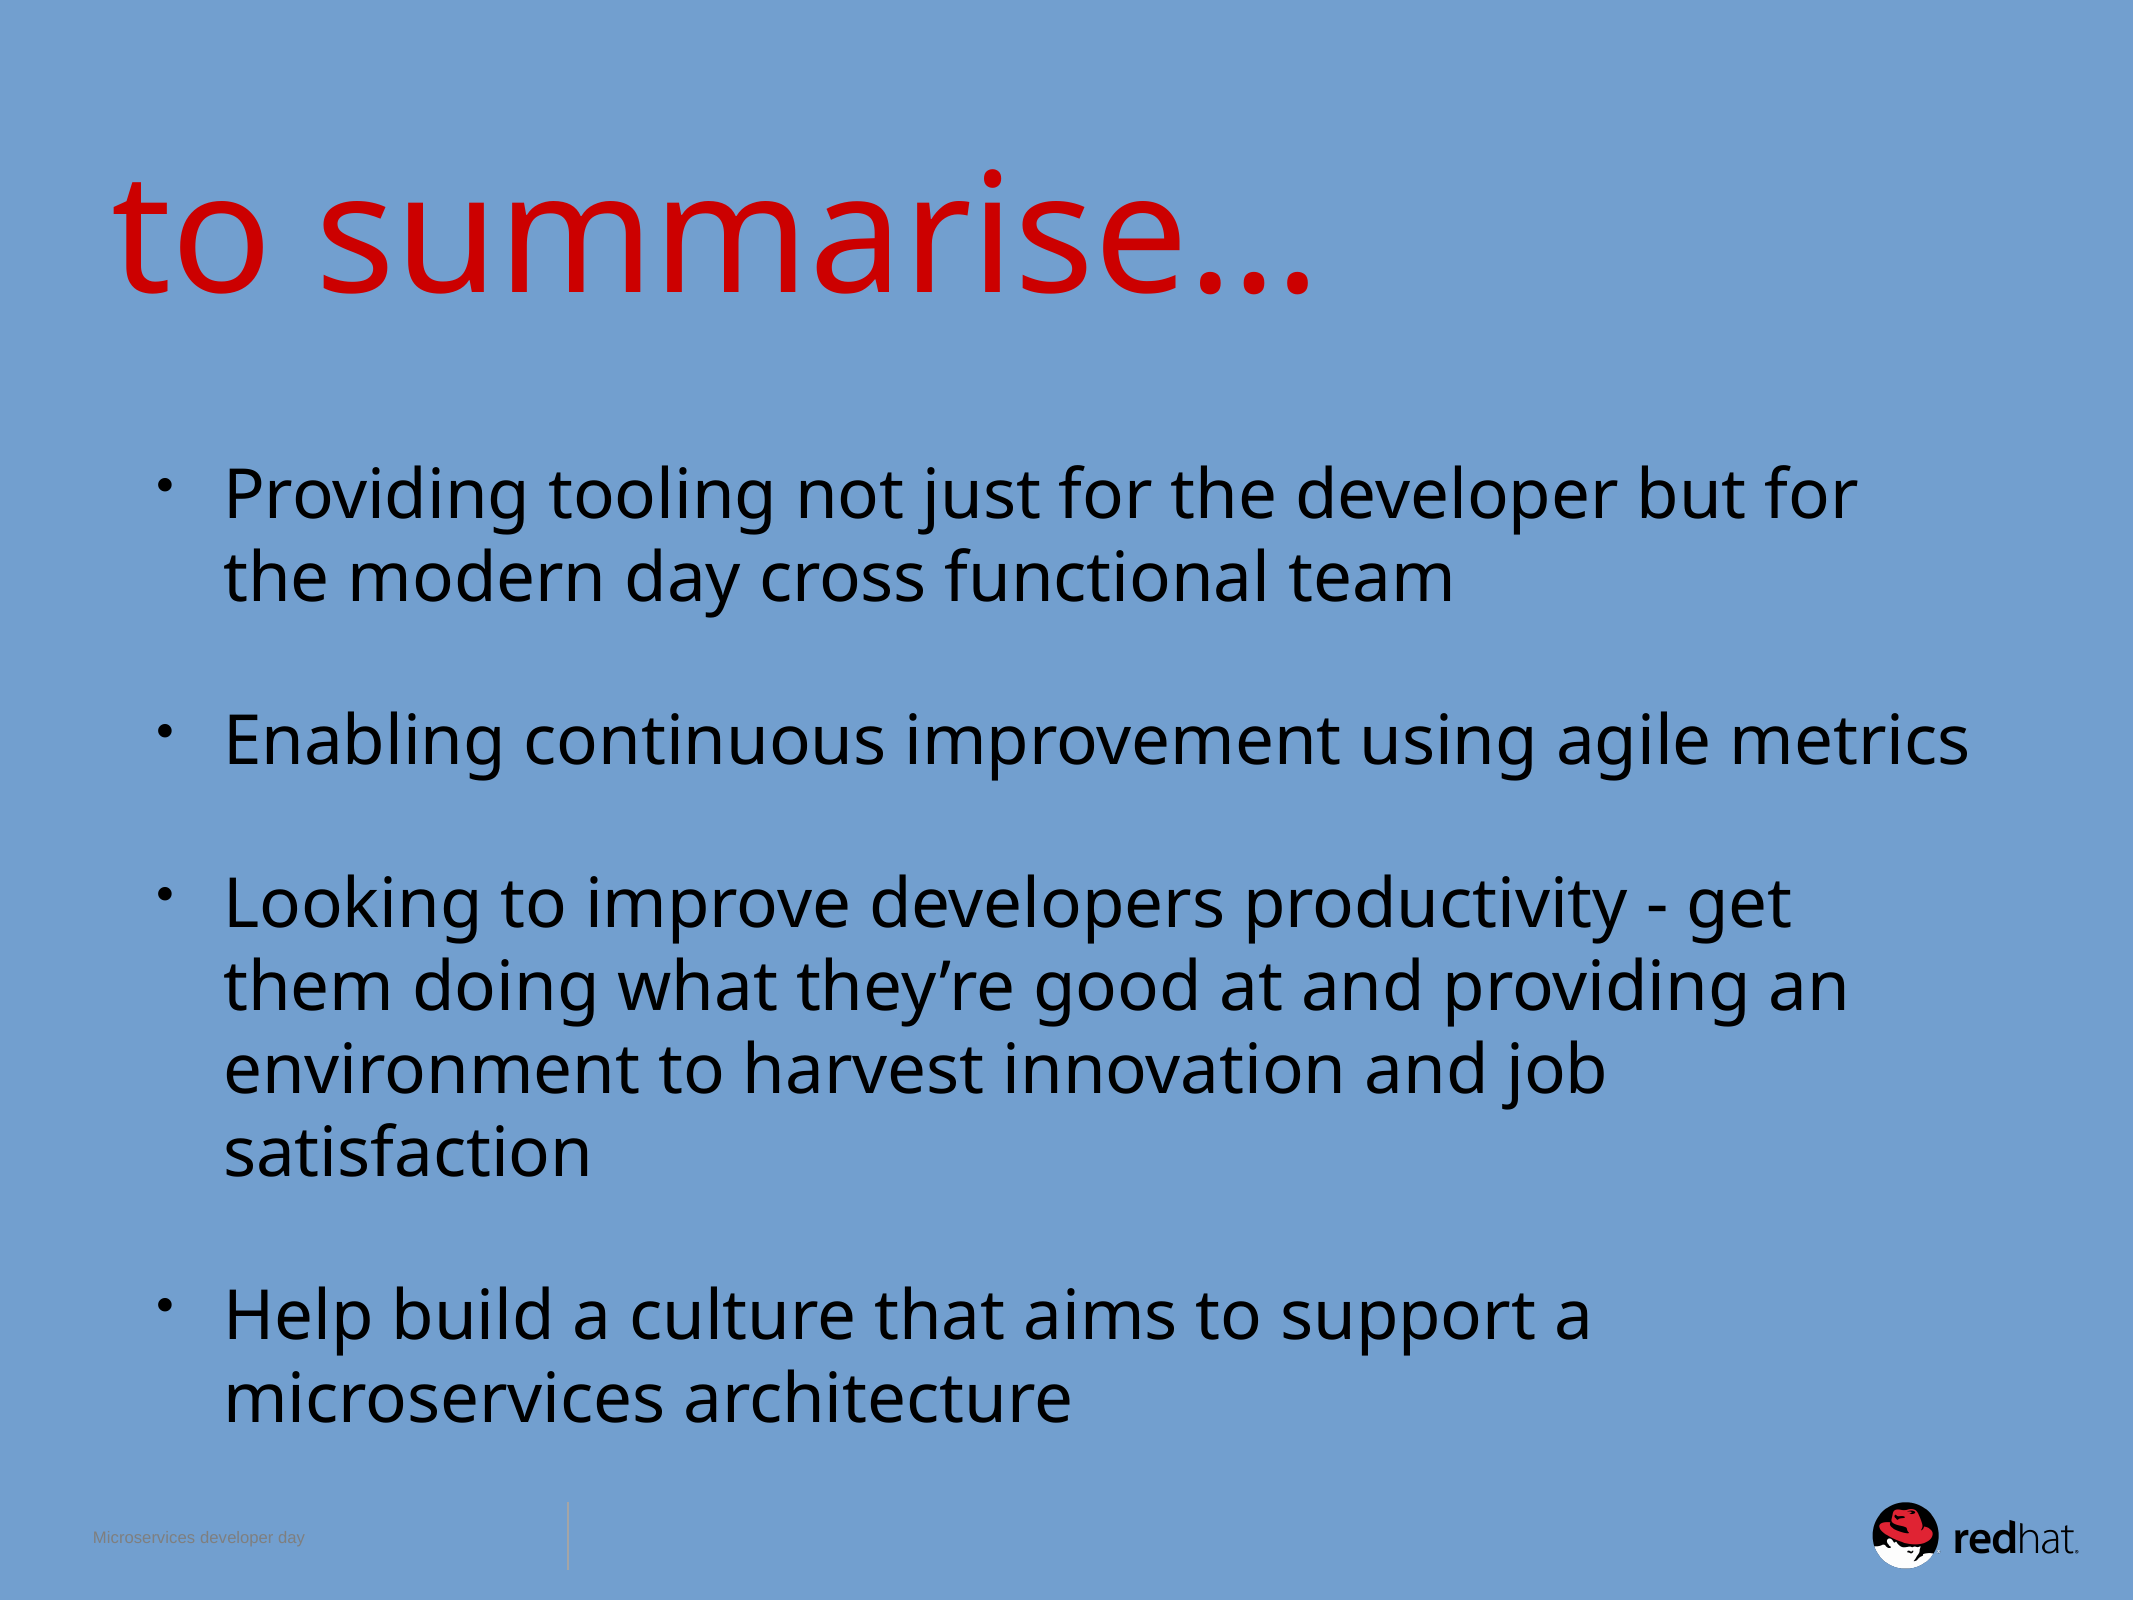

# to summarise…
Providing tooling not just for the developer but for the modern day cross functional team
Enabling continuous improvement using agile metrics
Looking to improve developers productivity - get them doing what they’re good at and providing an environment to harvest innovation and job satisfaction
Help build a culture that aims to support a microservices architecture